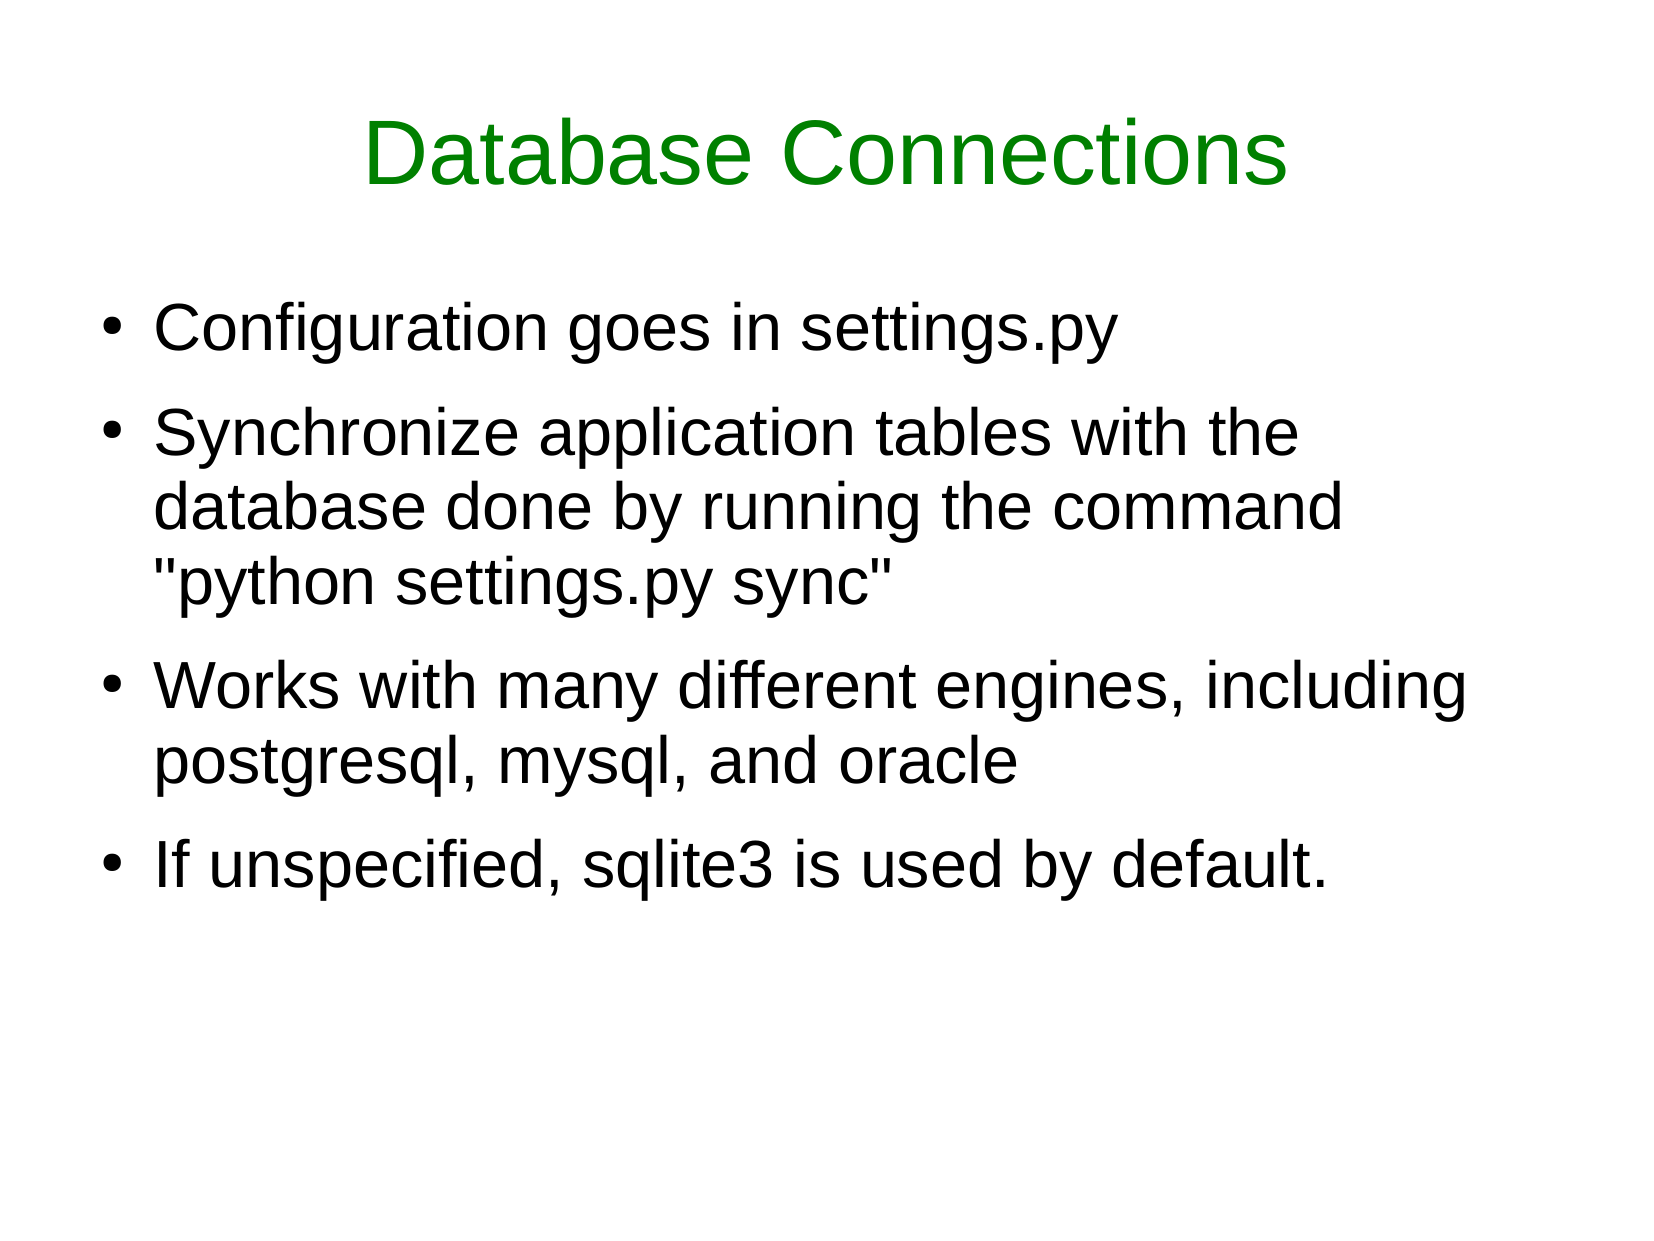

# Database Connections
Configuration goes in settings.py
Synchronize application tables with the database done by running the command "python settings.py sync"
Works with many different engines, including postgresql, mysql, and oracle
If unspecified, sqlite3 is used by default.